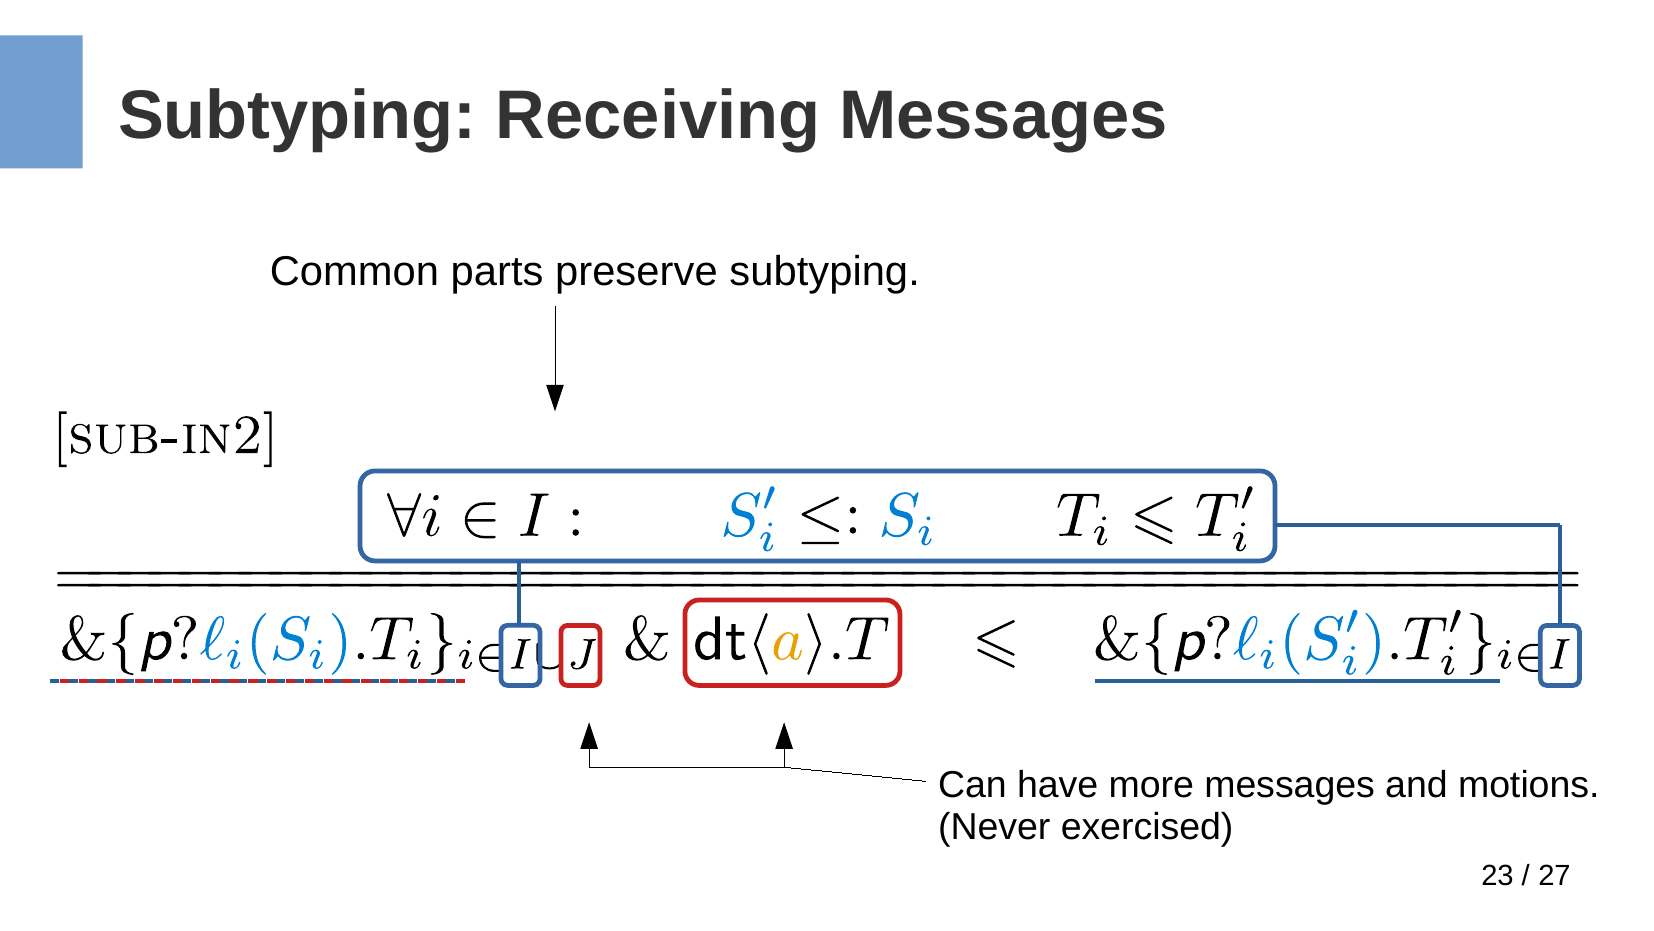

# Subtyping: Receiving Messages
Common parts preserve subtyping.
Can have more messages and motions.
(Never exercised)
23